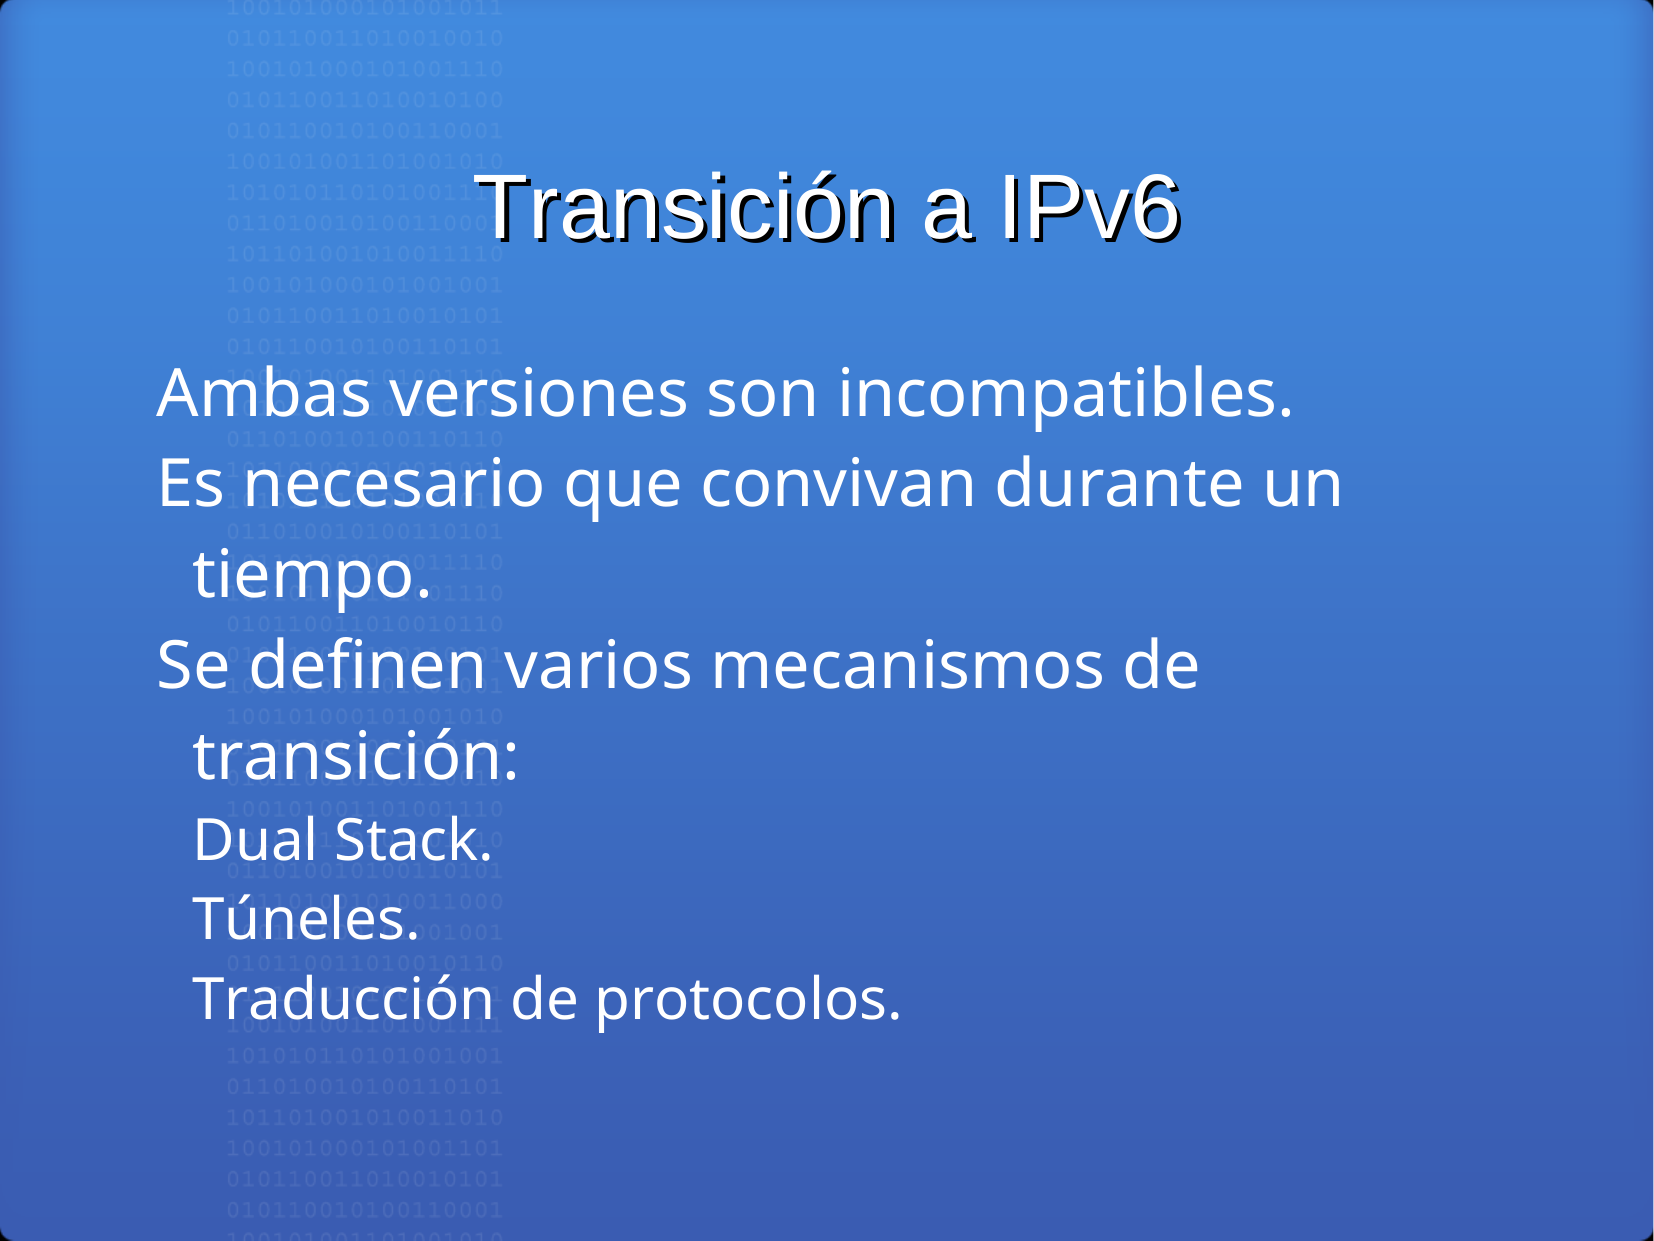

# Transición a IPv6
Ambas versiones son incompatibles.
Es necesario que convivan durante un tiempo.
Se definen varios mecanismos de transición:
Dual Stack.
Túneles.
Traducción de protocolos.